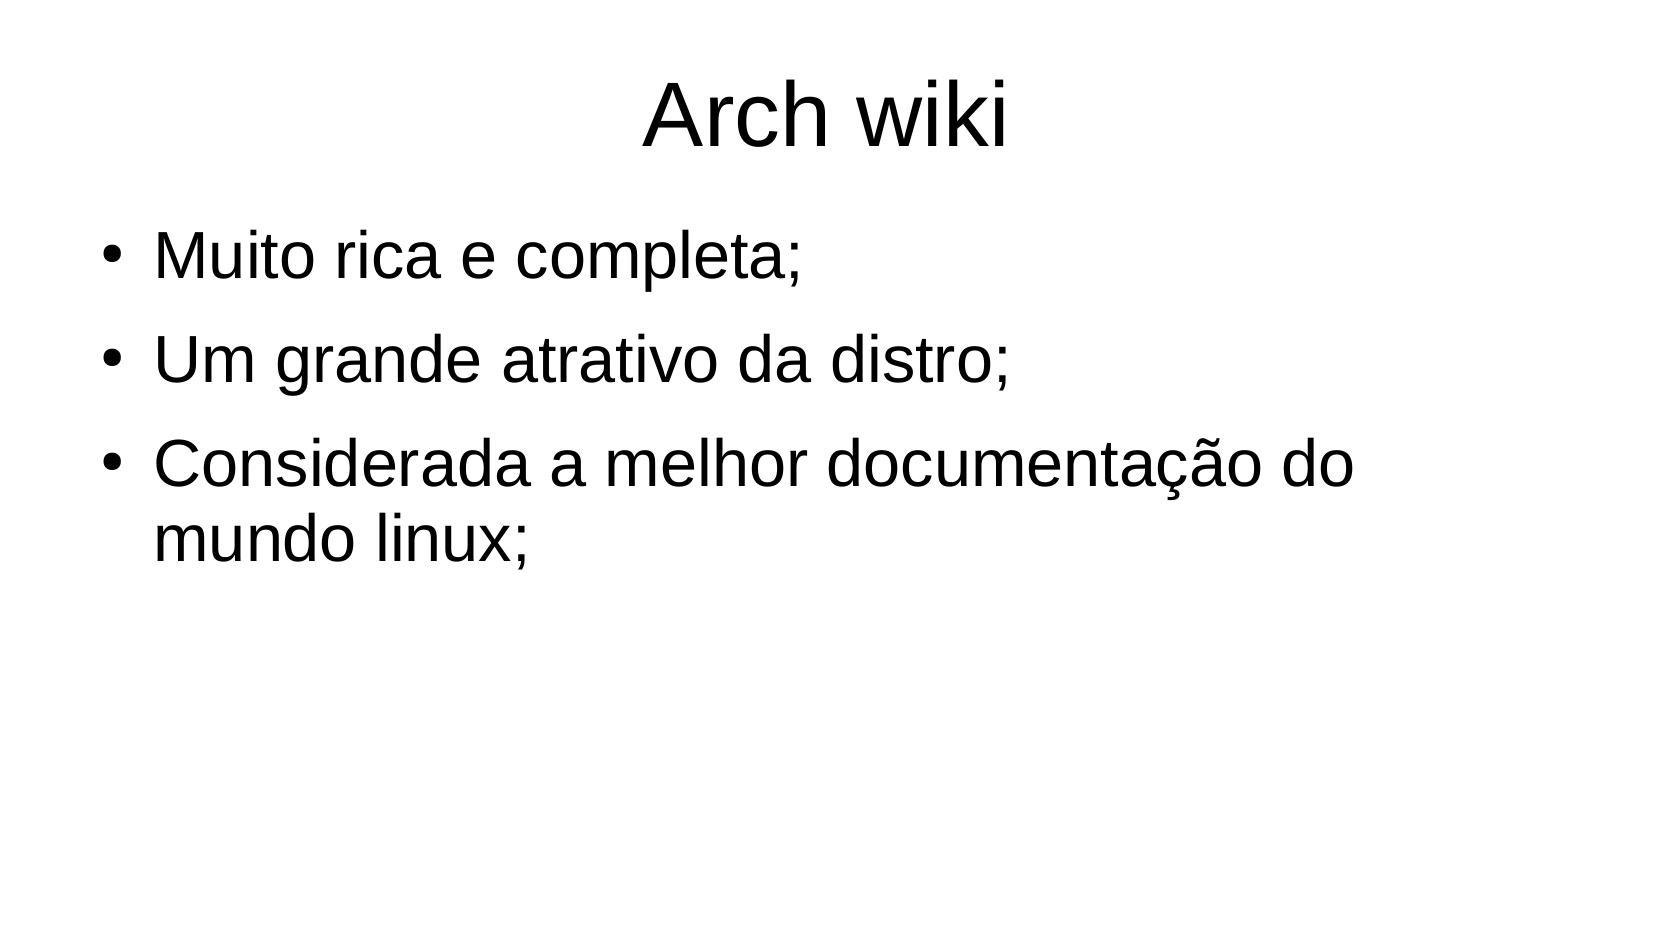

# Arch wiki
Muito rica e completa;
Um grande atrativo da distro;
Considerada a melhor documentação do mundo linux;